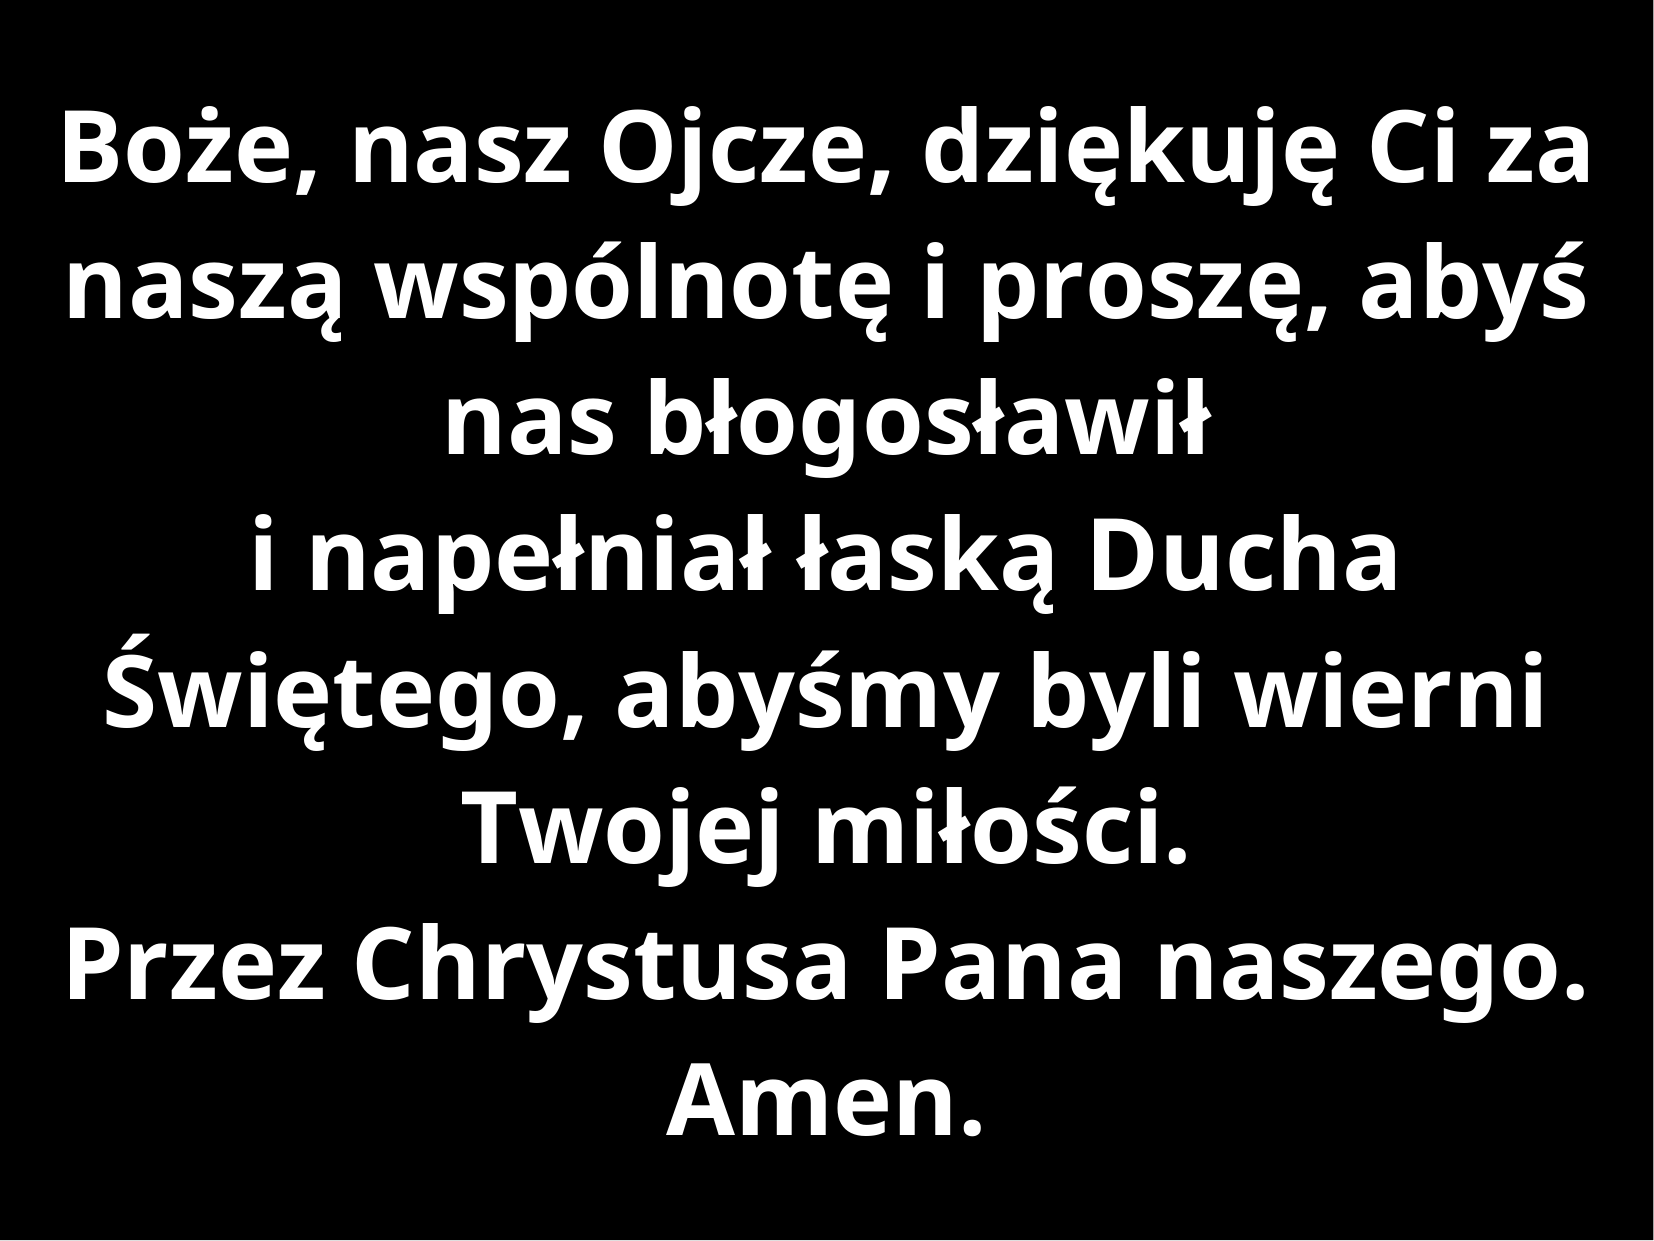

# Boże, nasz Ojcze, dziękuję Ci za naszą wspólnotę i proszę, abyś nas błogosławił i napełniał łaską Ducha Świętego, abyśmy byli wierni Twojej miłości. Przez Chrystusa Pana naszego. Amen.